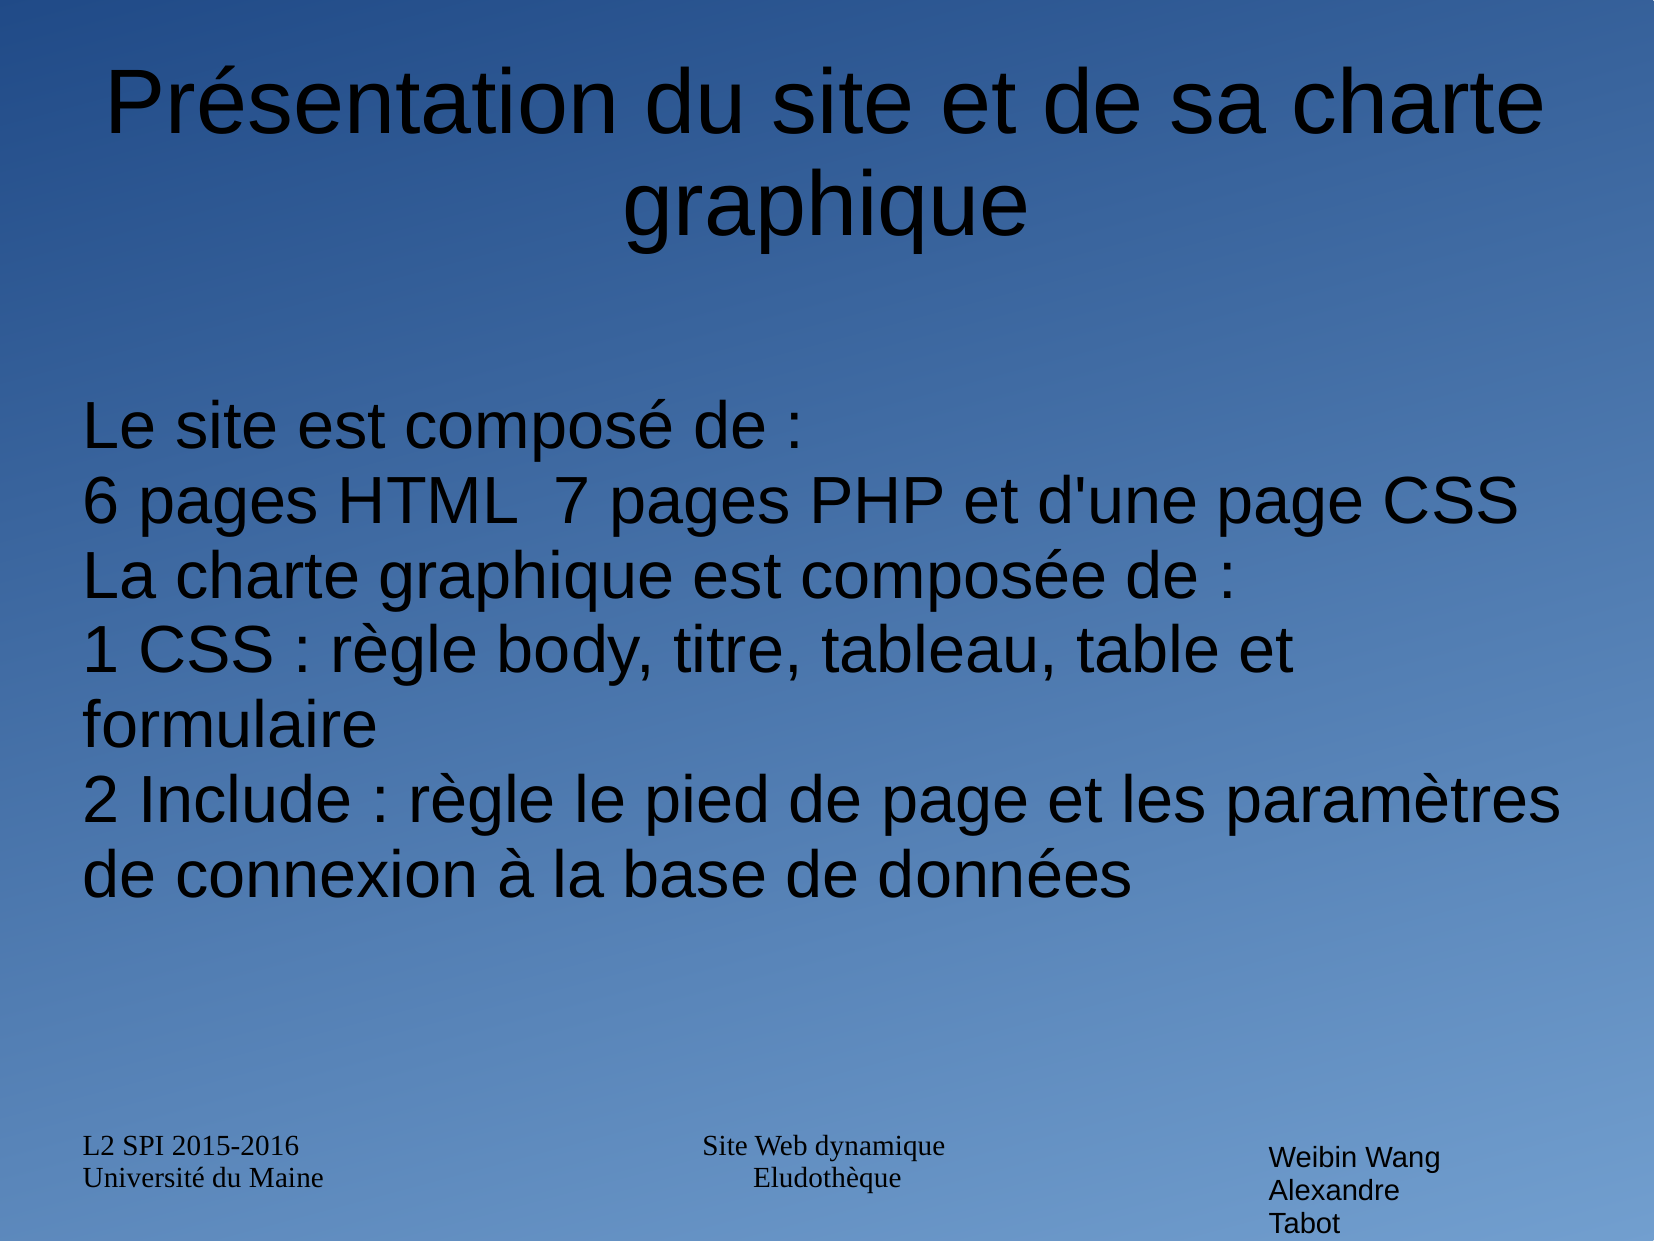

# Présentation du site et de sa charte graphique
Le site est composé de :
6 pages HTML 7 pages PHP et d'une page CSS
La charte graphique est composée de :
1 CSS : règle body, titre, tableau, table et formulaire
2 Include : règle le pied de page et les paramètres de connexion à la base de données